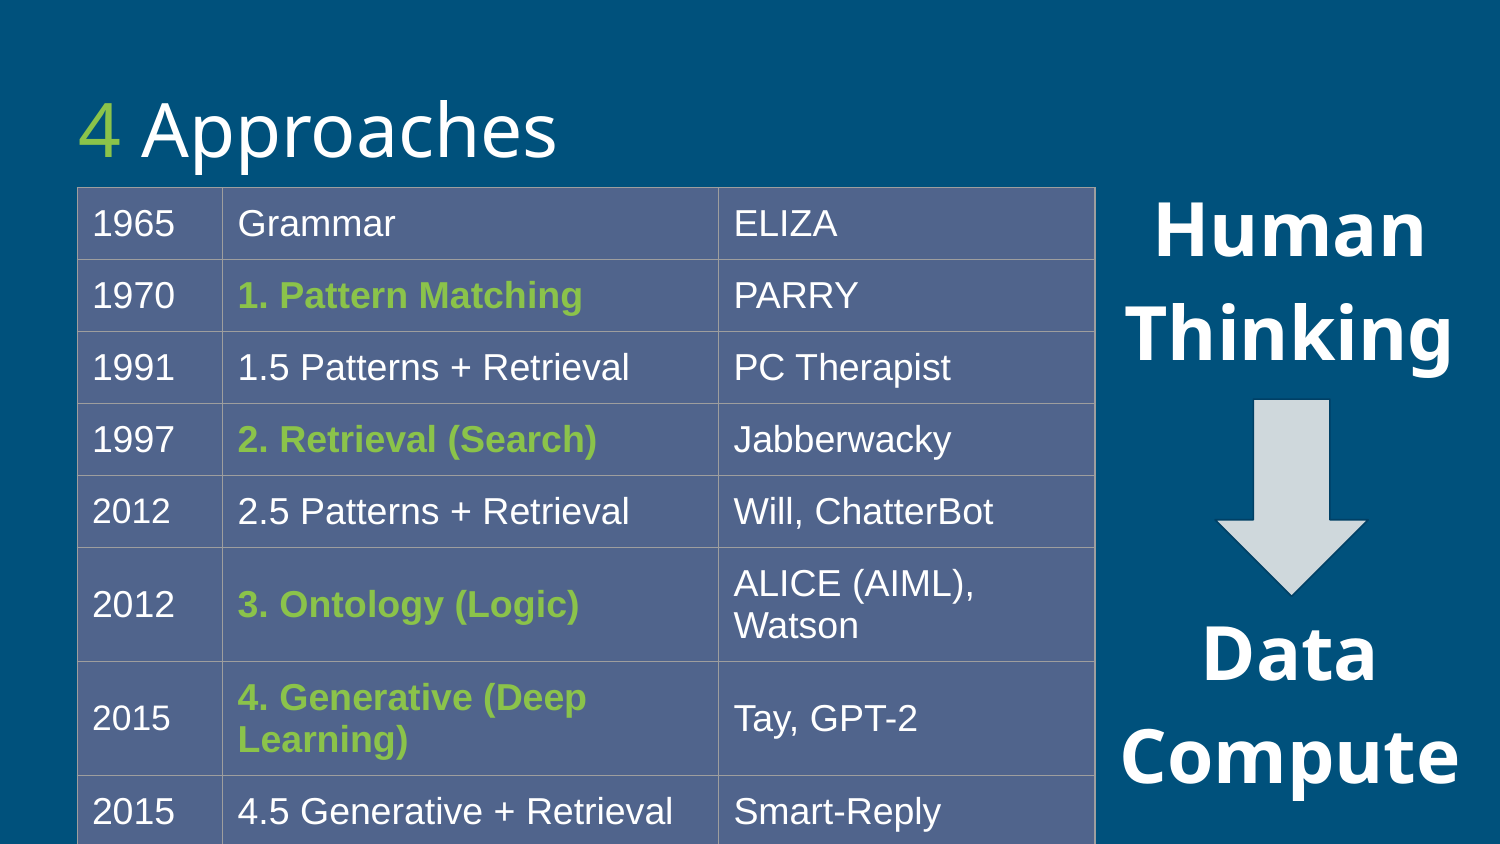

# 4 Approaches
Human Thinking
| 1965 | Grammar | ELIZA |
| --- | --- | --- |
| 1970 | 1. Pattern Matching | PARRY |
| 1991 | 1.5 Patterns + Retrieval | PC Therapist |
| 1997 | 2. Retrieval (Search) | Jabberwacky |
| 2012 | 2.5 Patterns + Retrieval | Will, ChatterBot |
| 2012 | 3. Ontology (Logic) | ALICE (AIML), Watson |
| 2015 | 4. Generative (Deep Learning) | Tay, GPT-2 |
| 2015 | 4.5 Generative + Retrieval | Smart-Reply |
| 2019 | 5.0 Hybrid | Duck, Elemental Cog |
Data Compute